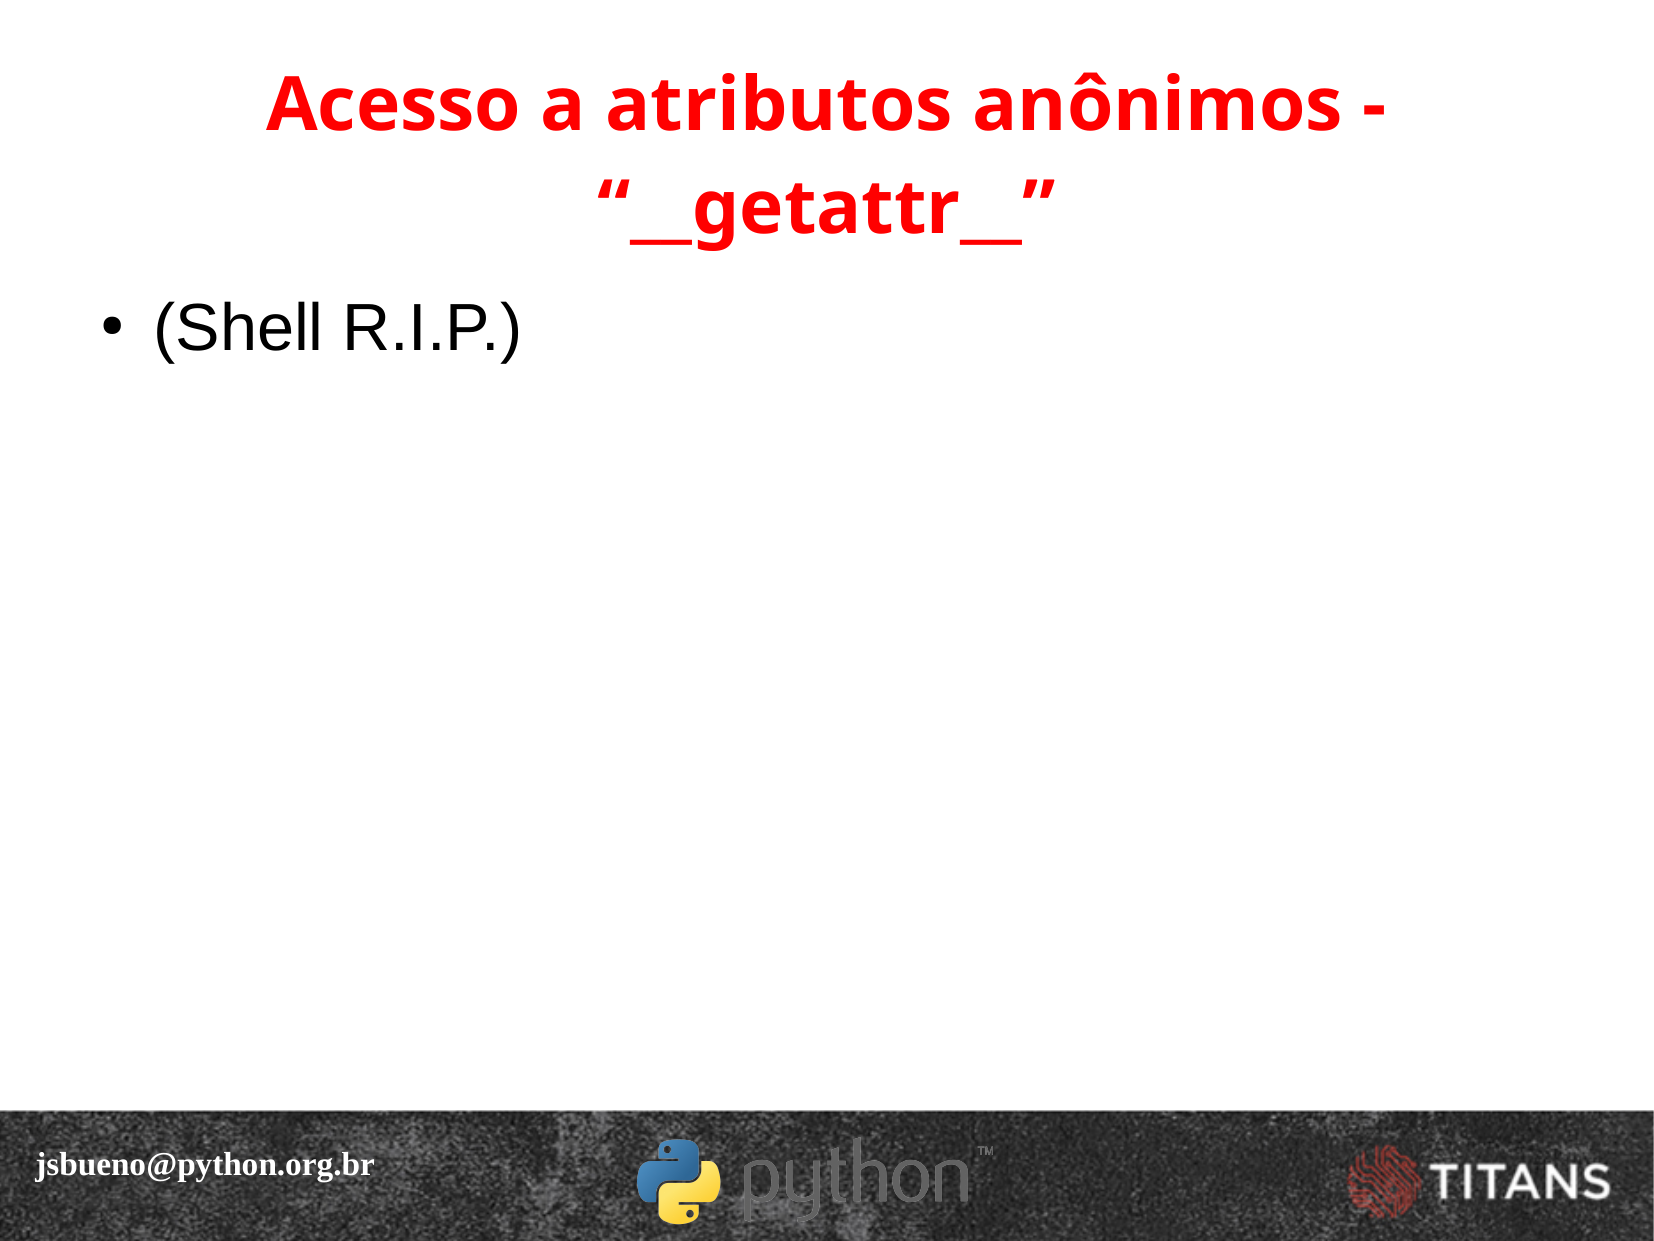

# Acesso a atributos anônimos - “__getattr__”
(Shell R.I.P.)